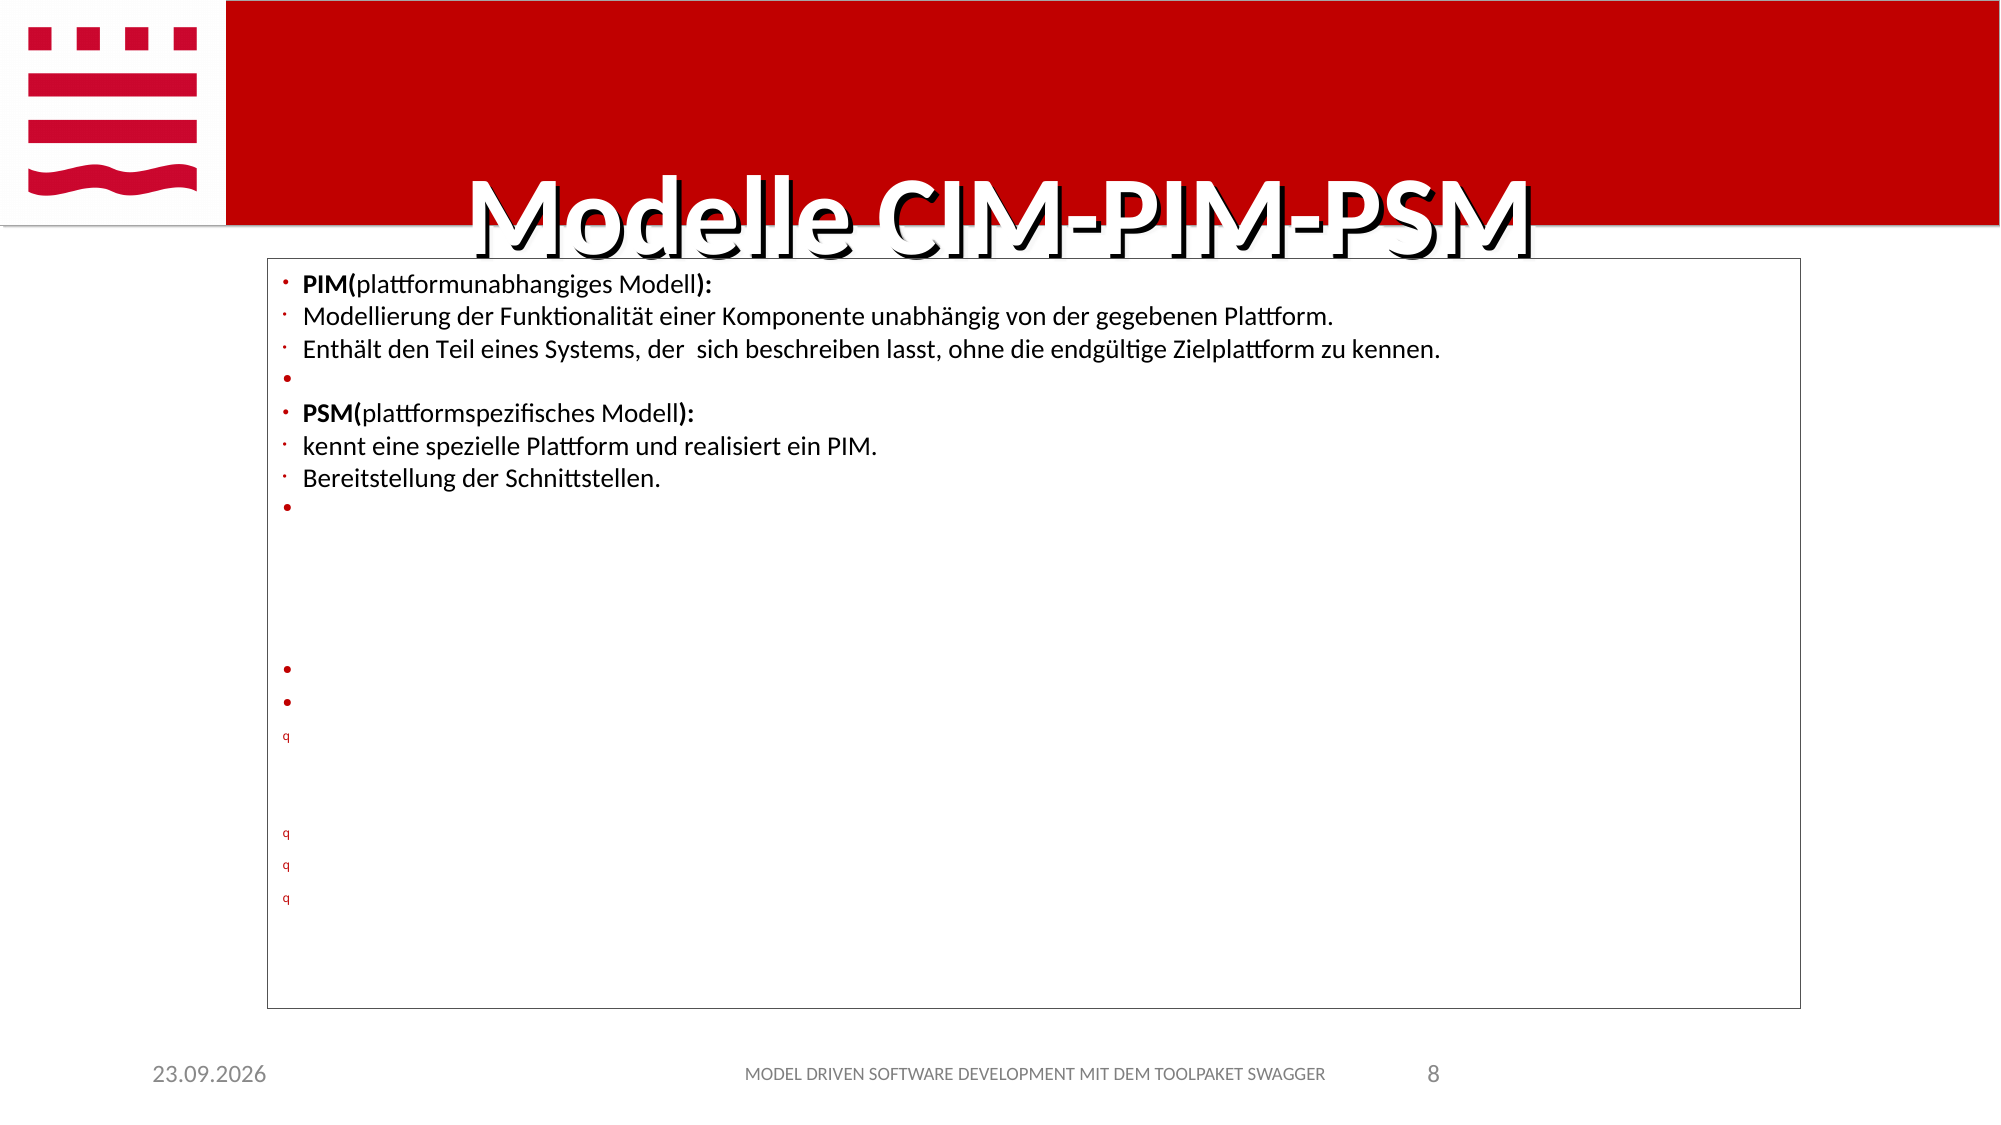

Modelle CIM-PIM-PSM
# PIM(plattformunabhangiges Modell):
Modellierung der Funktionalität einer Komponente unabhängig von der gegebenen Plattform.
Enthält den Teil eines Systems, der sich beschreiben lasst, ohne die endgültige Zielplattform zu kennen.
PSM(plattformspezifisches Modell):
kennt eine spezielle Plattform und realisiert ein PIM.
Bereitstellung der Schnittstellen.
MODEL DRIVEN SOFTWARE DEVELOPMENT MIT DEM TOOLPAKET SWAGGER
8